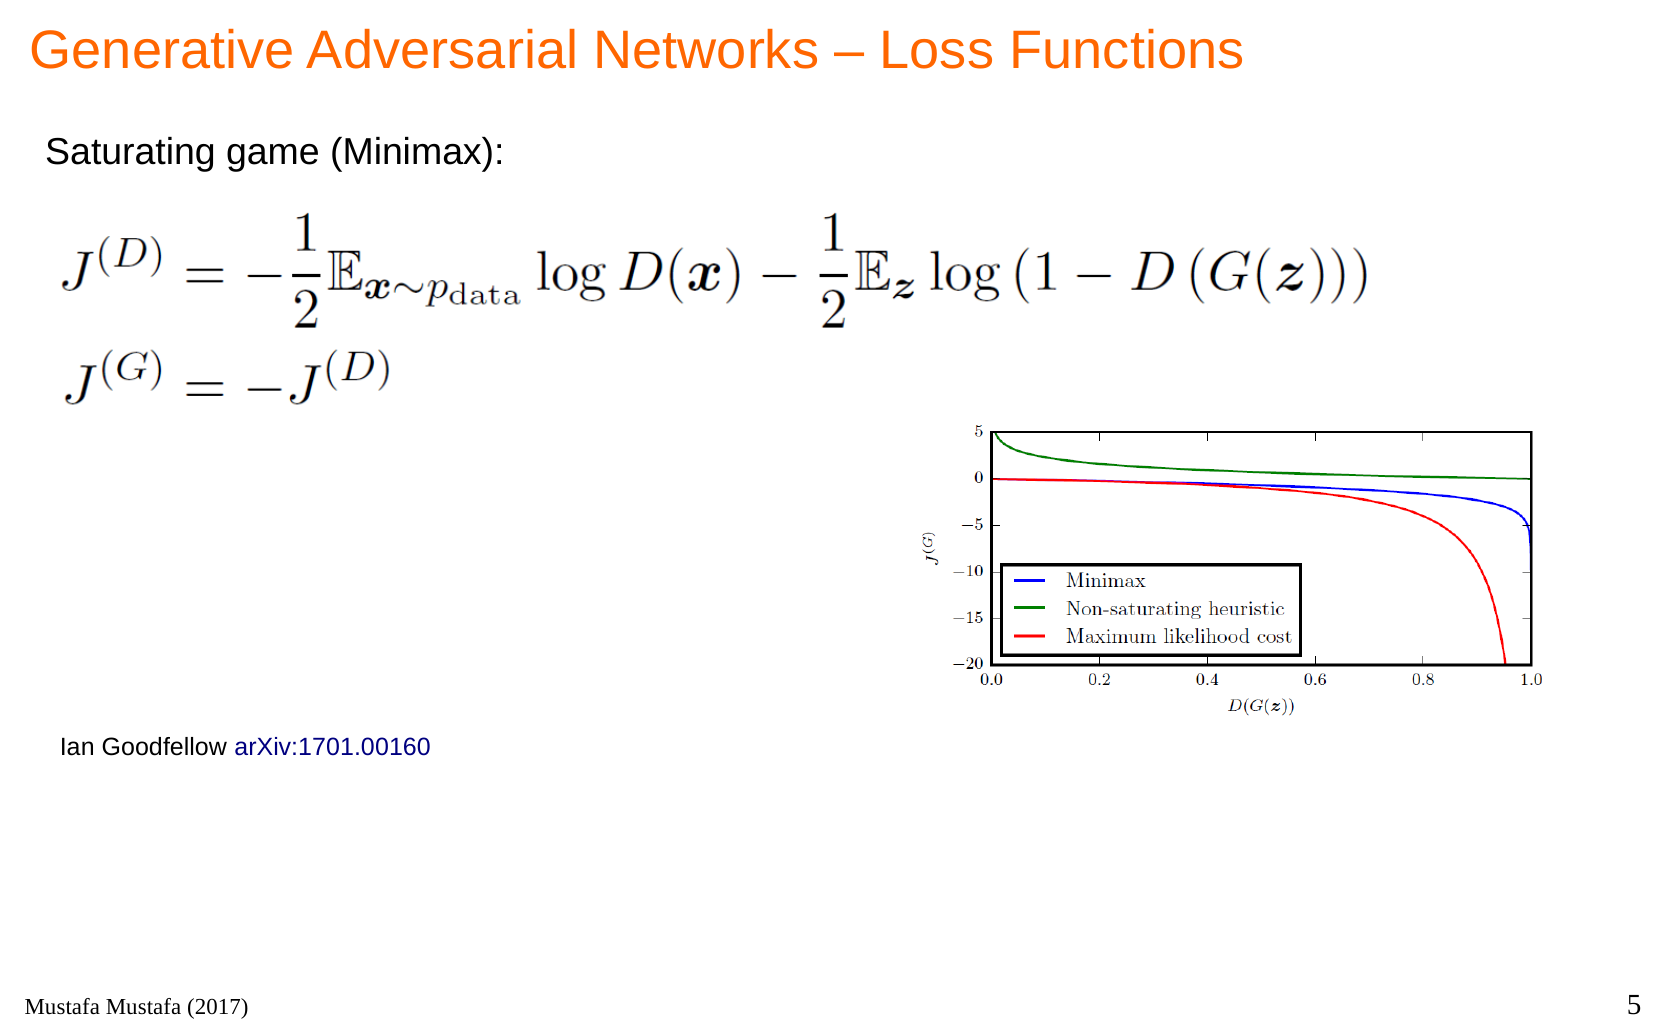

# Generative Adversarial Networks – Loss Functions
Saturating game (Minimax):
Ian Goodfellow arXiv:1701.00160
5
Mustafa Mustafa (2017)